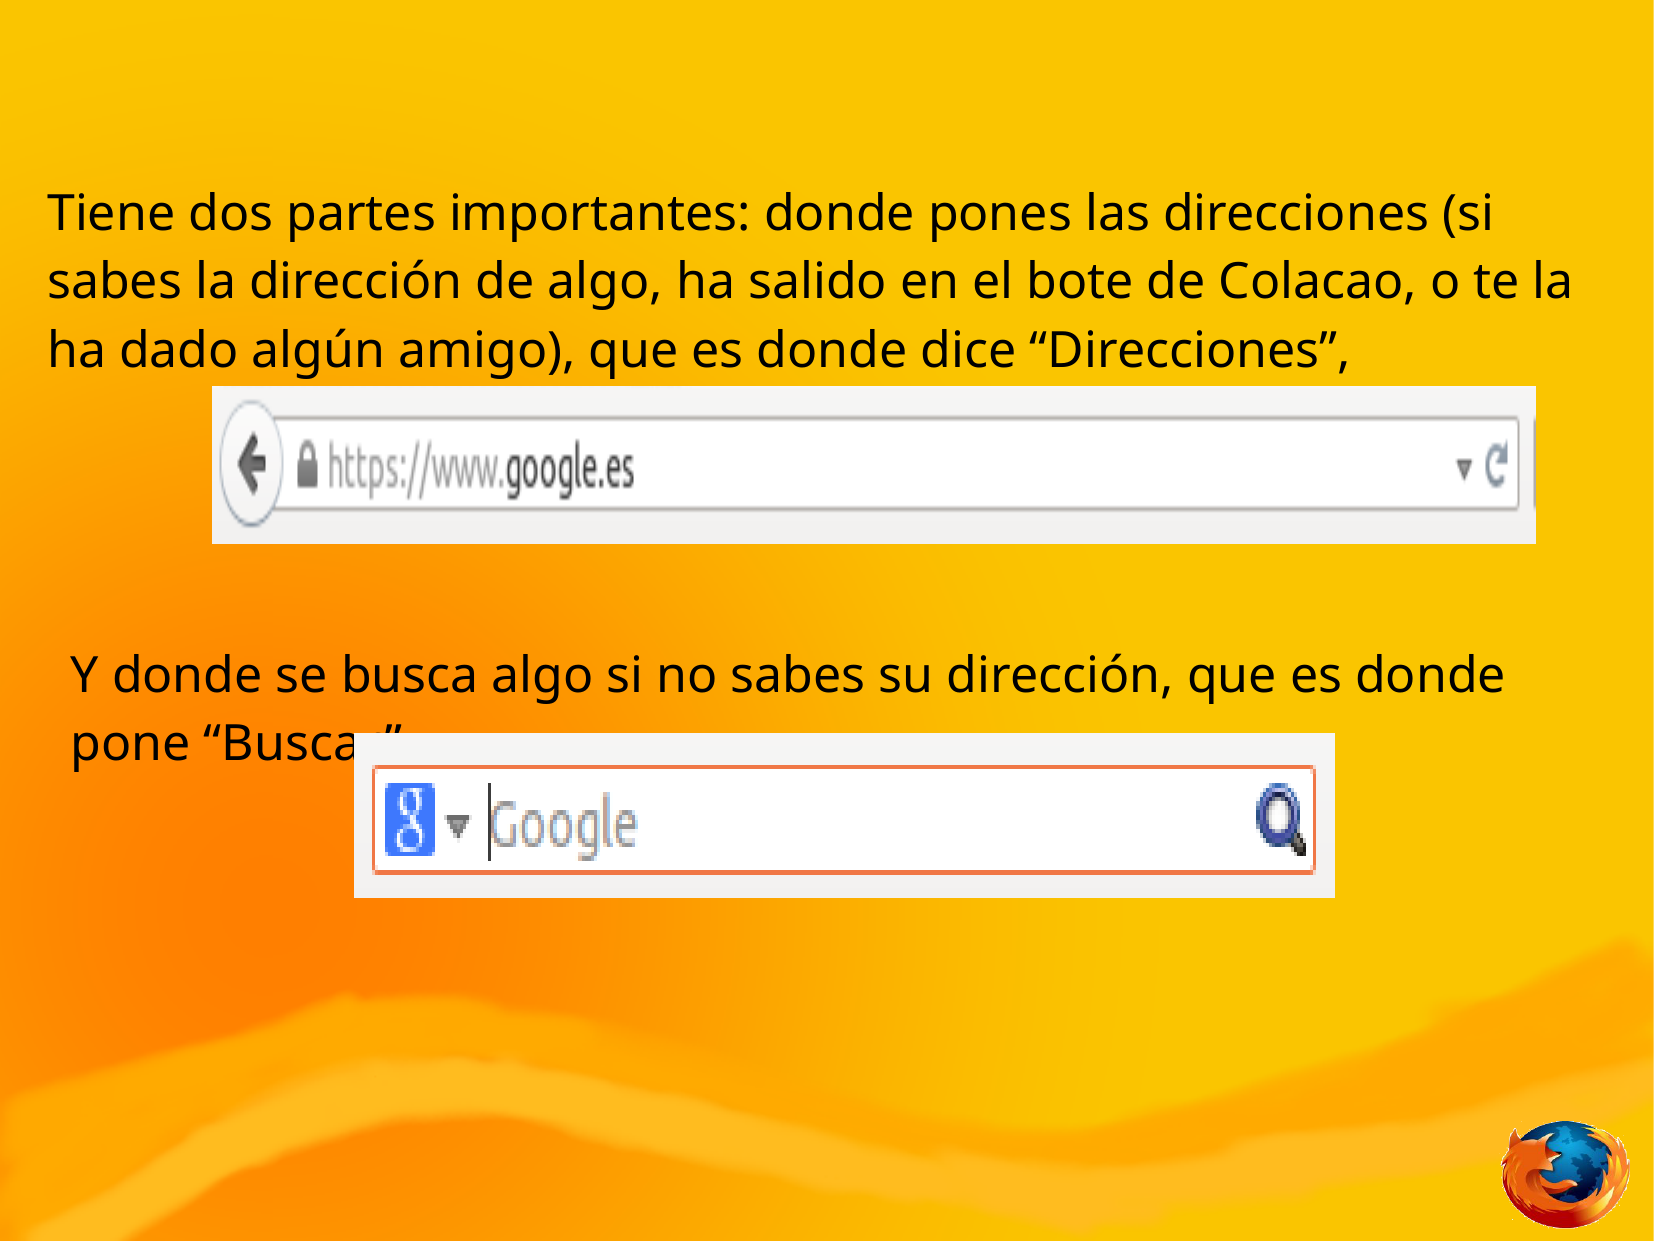

Tiene dos partes importantes: donde pones las direcciones (si sabes la dirección de algo, ha salido en el bote de Colacao, o te la ha dado algún amigo), que es donde dice “Direcciones”,
# Y donde se busca algo si no sabes su dirección, que es donde pone “Buscar”.